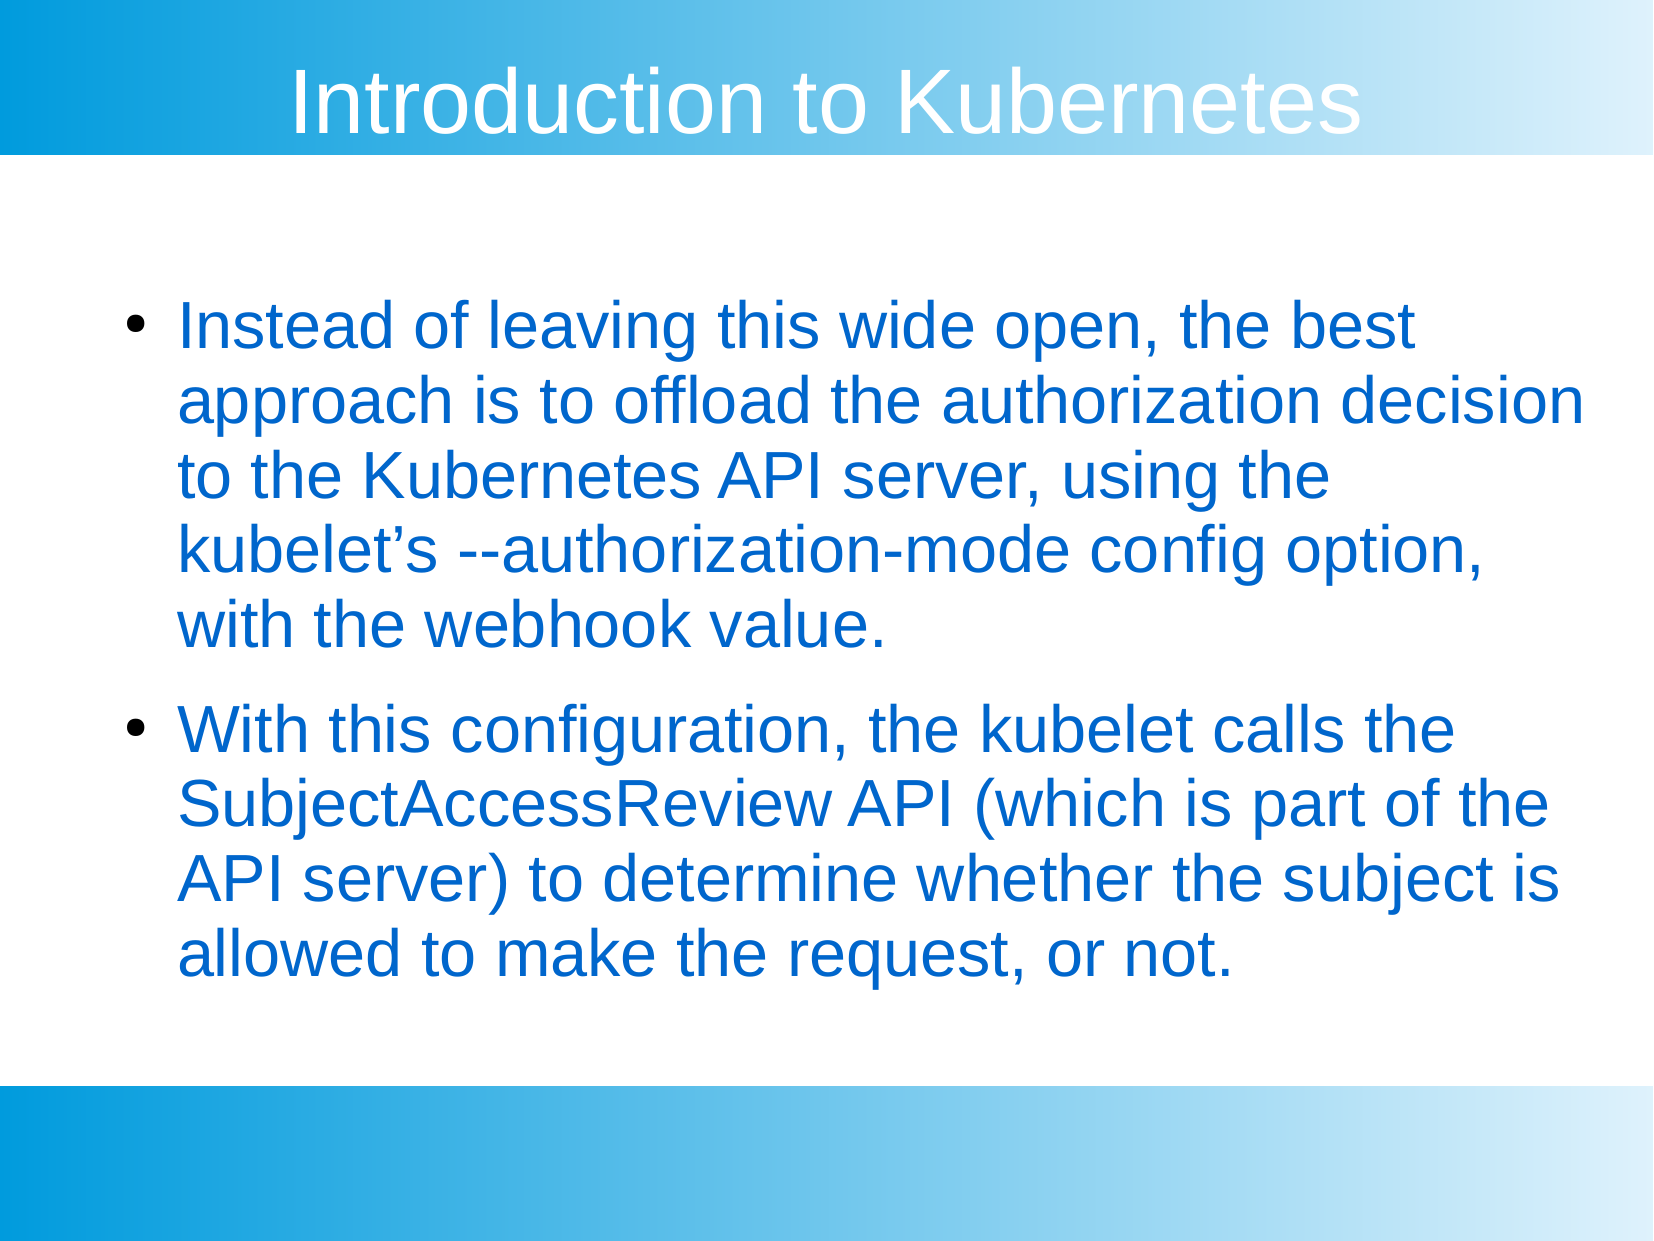

# Introduction to Kubernetes
Instead of leaving this wide open, the best approach is to offload the authorization decision to the Kubernetes API server, using the kubelet’s --authorization-mode config option, with the webhook value.
With this configuration, the kubelet calls the SubjectAccessReview API (which is part of the API server) to determine whether the subject is allowed to make the request, or not.